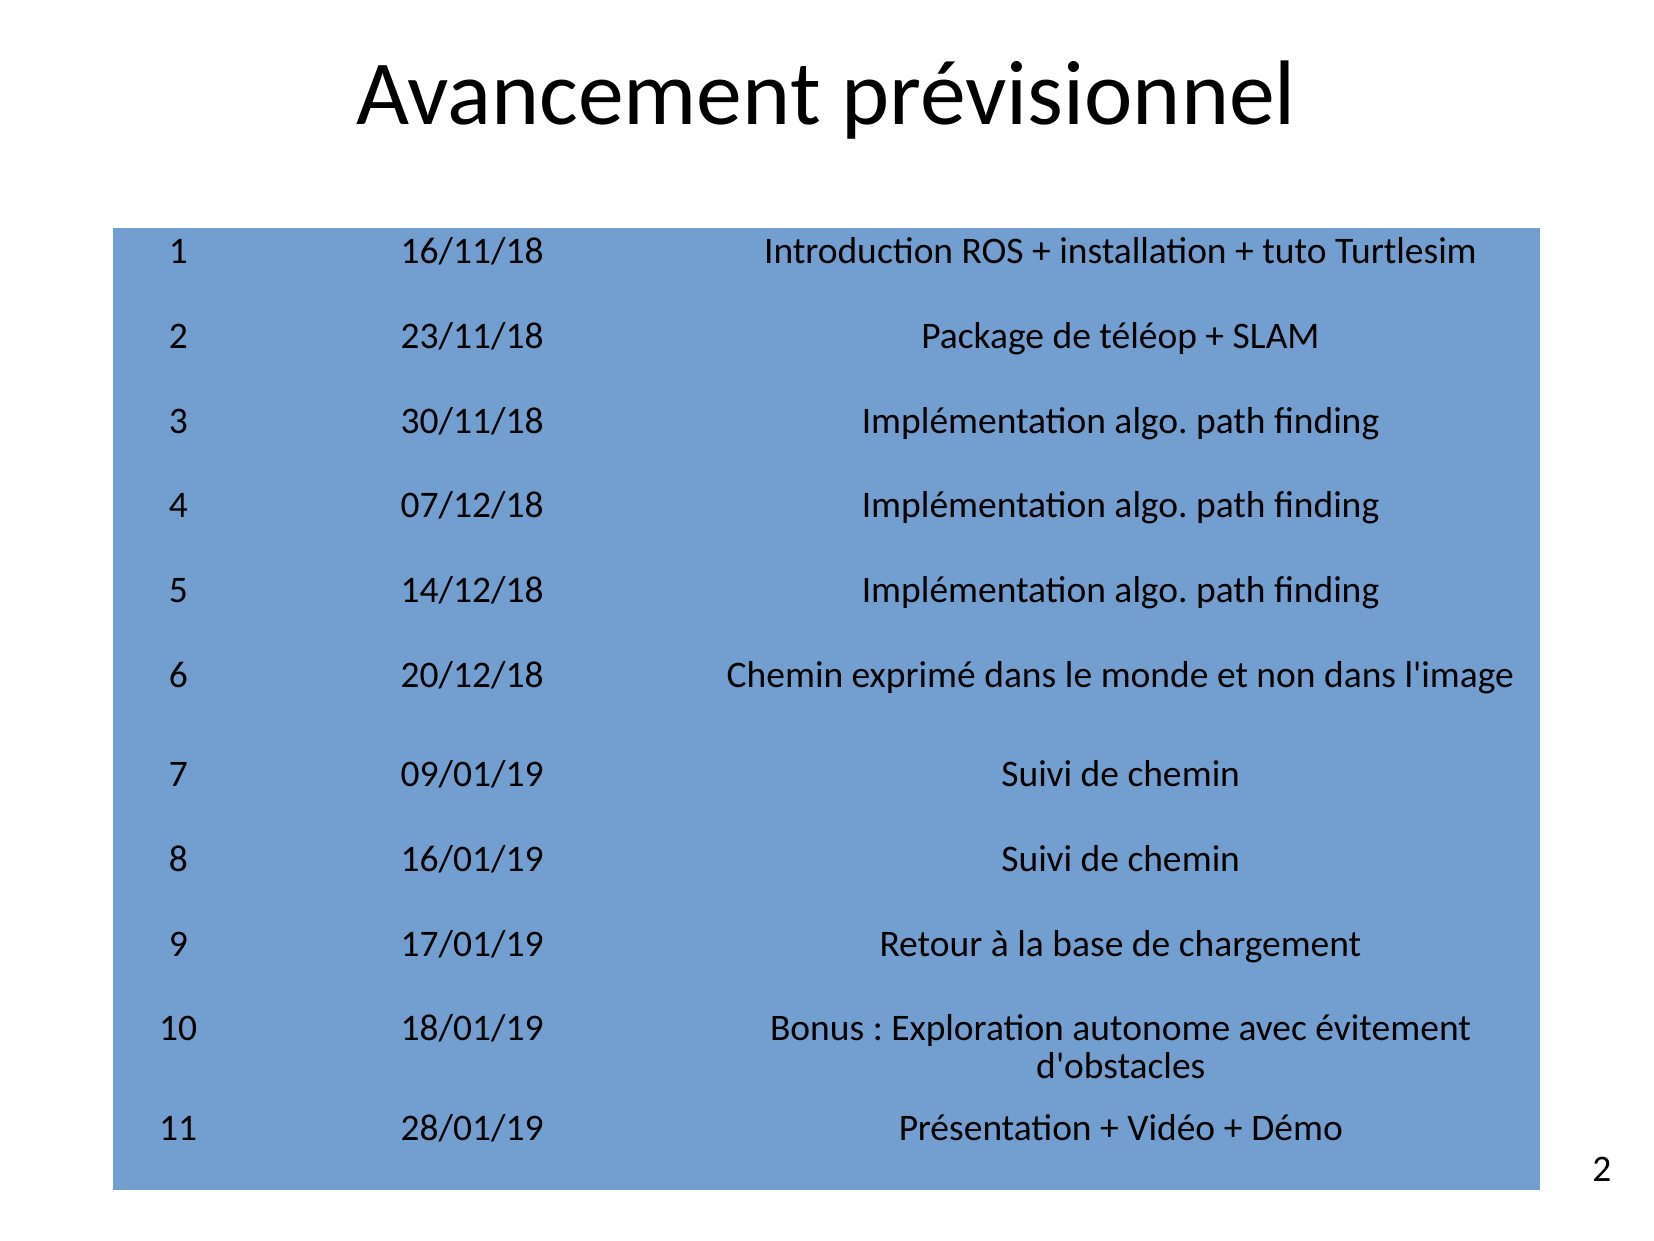

# Avancement prévisionnel
| 1 | 16/11/18 | Introduction ROS + installation + tuto Turtlesim |
| --- | --- | --- |
| 2 | 23/11/18 | Package de téléop + SLAM |
| 3 | 30/11/18 | Implémentation algo. path finding |
| 4 | 07/12/18 | Implémentation algo. path finding |
| 5 | 14/12/18 | Implémentation algo. path finding |
| 6 | 20/12/18 | Chemin exprimé dans le monde et non dans l'image |
| 7 | 09/01/19 | Suivi de chemin |
| 8 | 16/01/19 | Suivi de chemin |
| 9 | 17/01/19 | Retour à la base de chargement |
| 10 | 18/01/19 | Bonus : Exploration autonome avec évitement d'obstacles |
| 11 | 28/01/19 | Présentation + Vidéo + Démo |